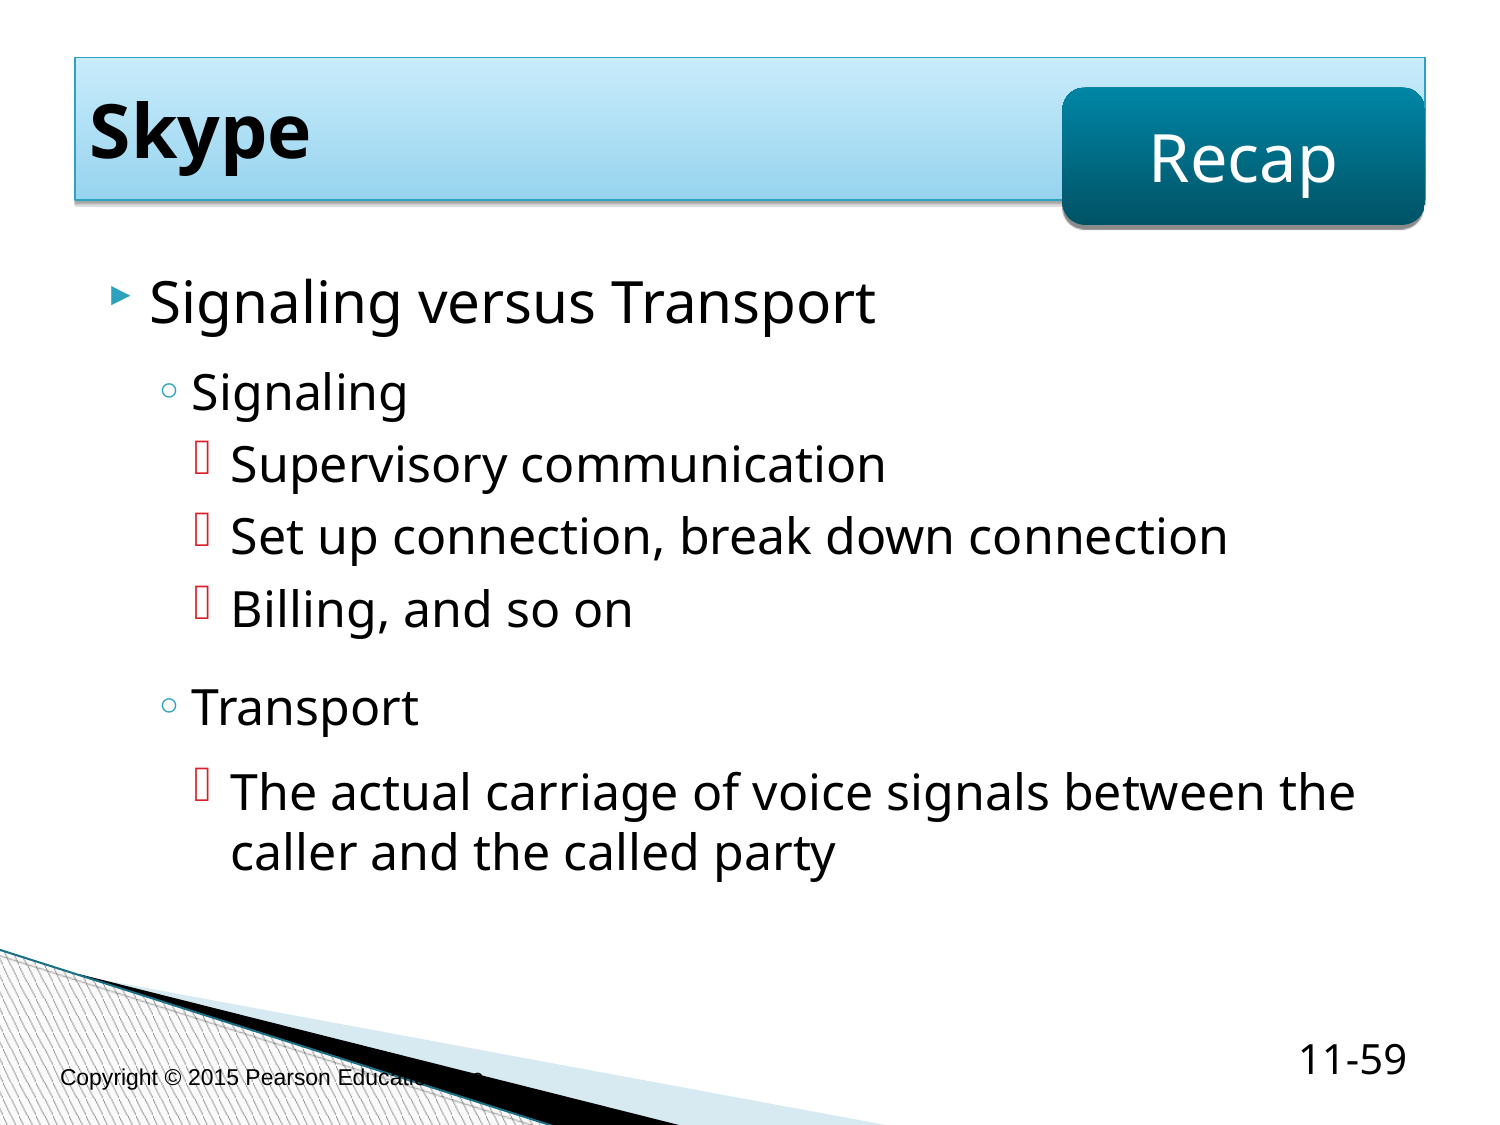

Skype
Recap
# Signaling versus Transport
Signaling
Supervisory communication
Set up connection, break down connection
Billing, and so on
Transport
The actual carriage of voice signals between the caller and the called party
Copyright © 2015 Pearson Education, Inc.